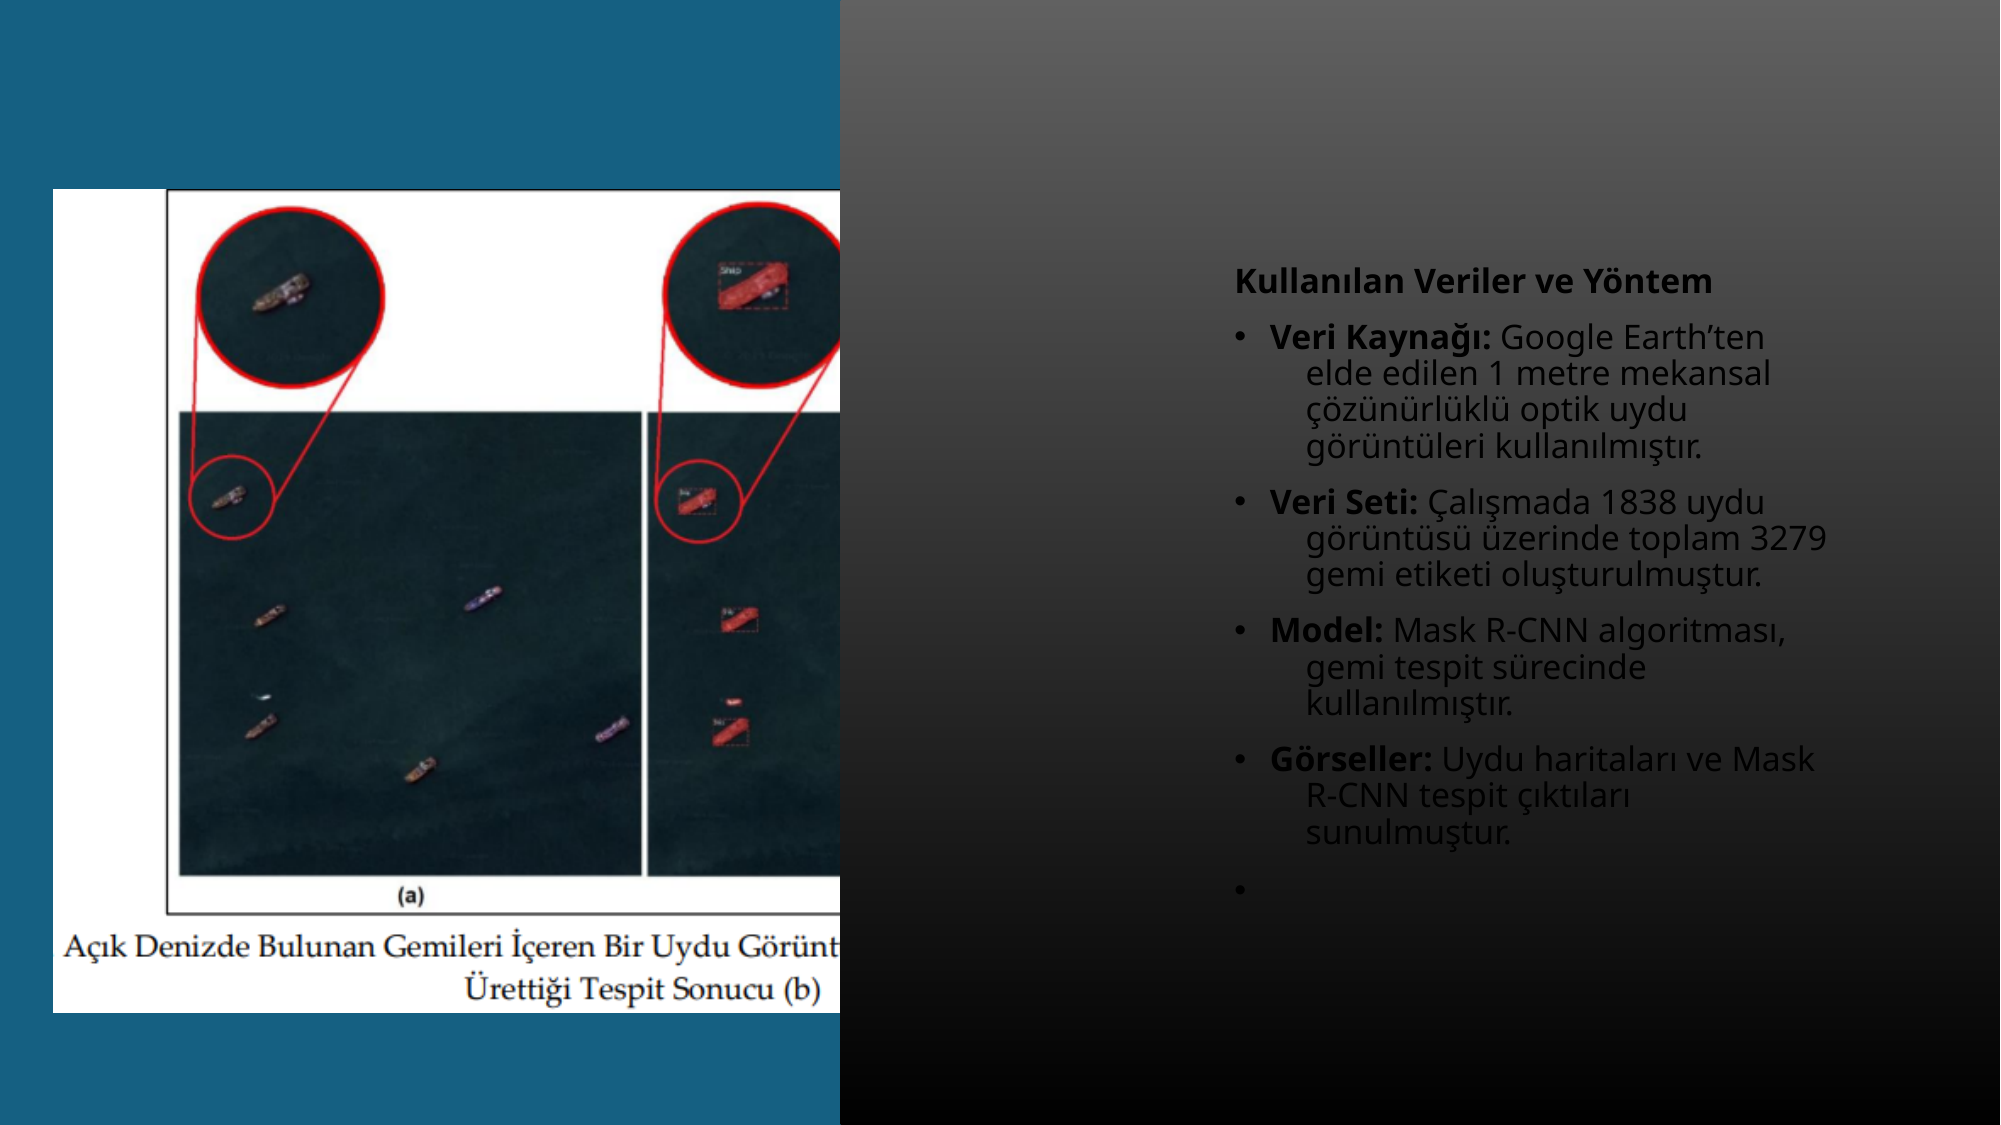

# Kullanılan Veriler ve Yöntem
Veri Kaynağı: Google Earth’ten elde edilen 1 metre mekansal çözünürlüklü optik uydu görüntüleri kullanılmıştır.
Veri Seti: Çalışmada 1838 uydu görüntüsü üzerinde toplam 3279 gemi etiketi oluşturulmuştur.
Model: Mask R-CNN algoritması, gemi tespit sürecinde kullanılmıştır.
Görseller: Uydu haritaları ve Mask R-CNN tespit çıktıları sunulmuştur.